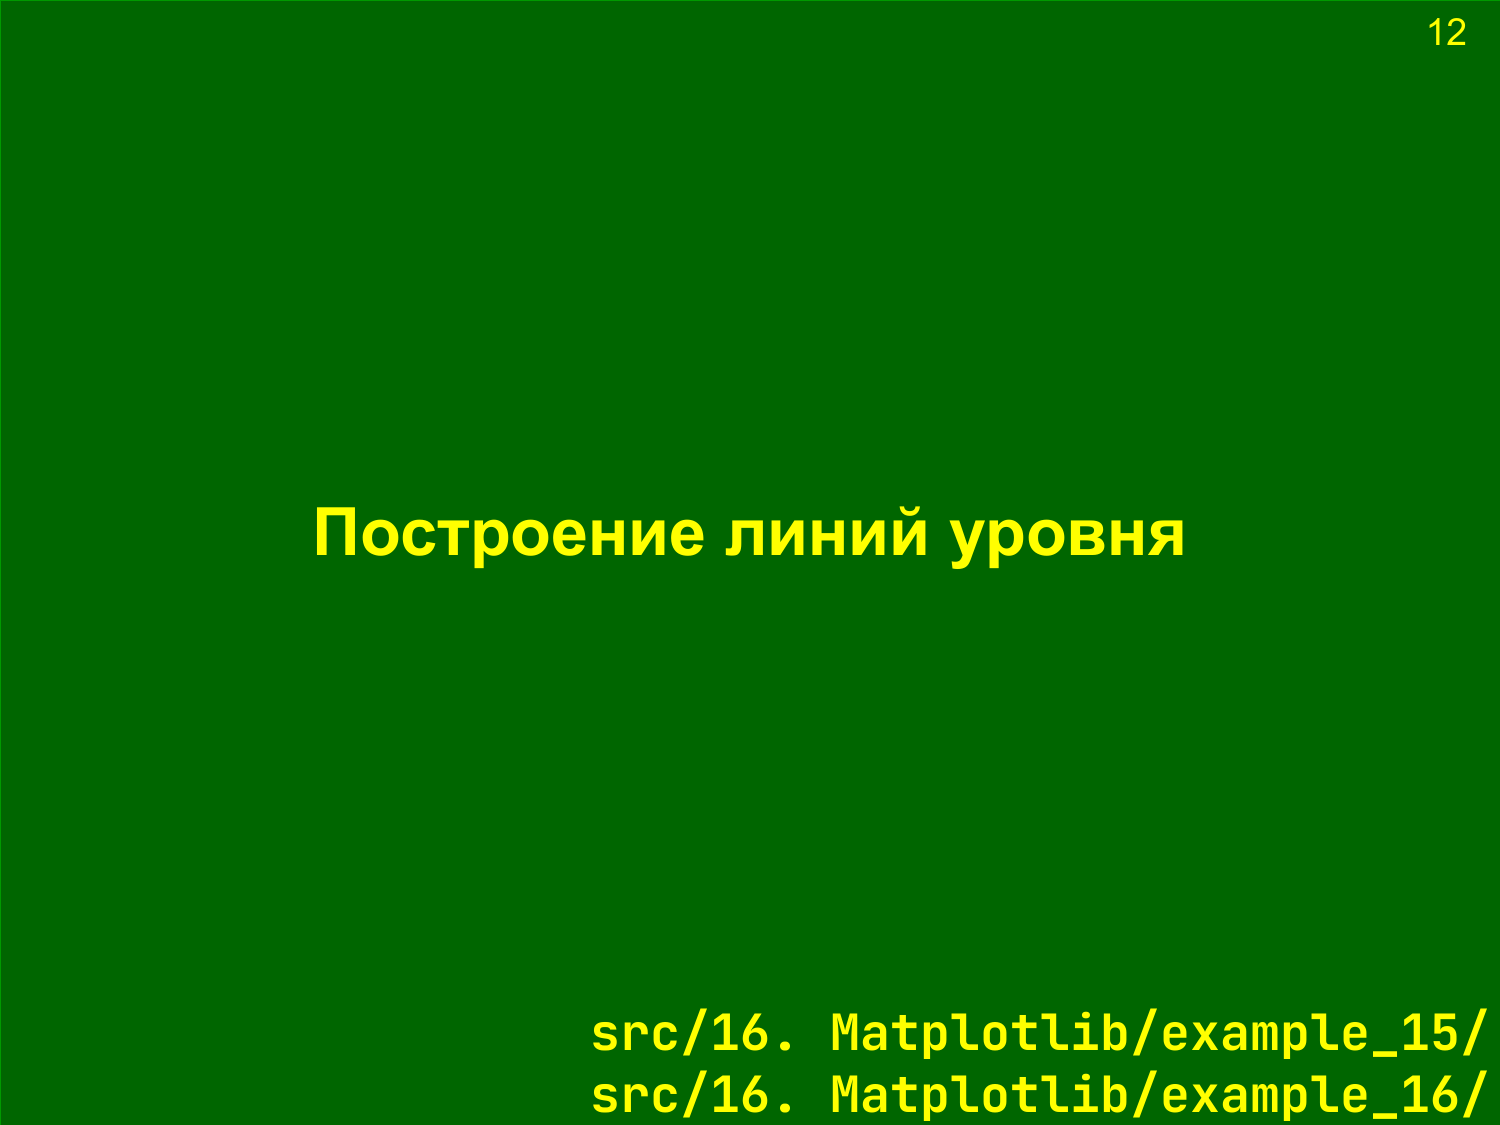

# Построение линий уровня
src/16. Matplotlib/example_15/
src/16. Matplotlib/example_16/